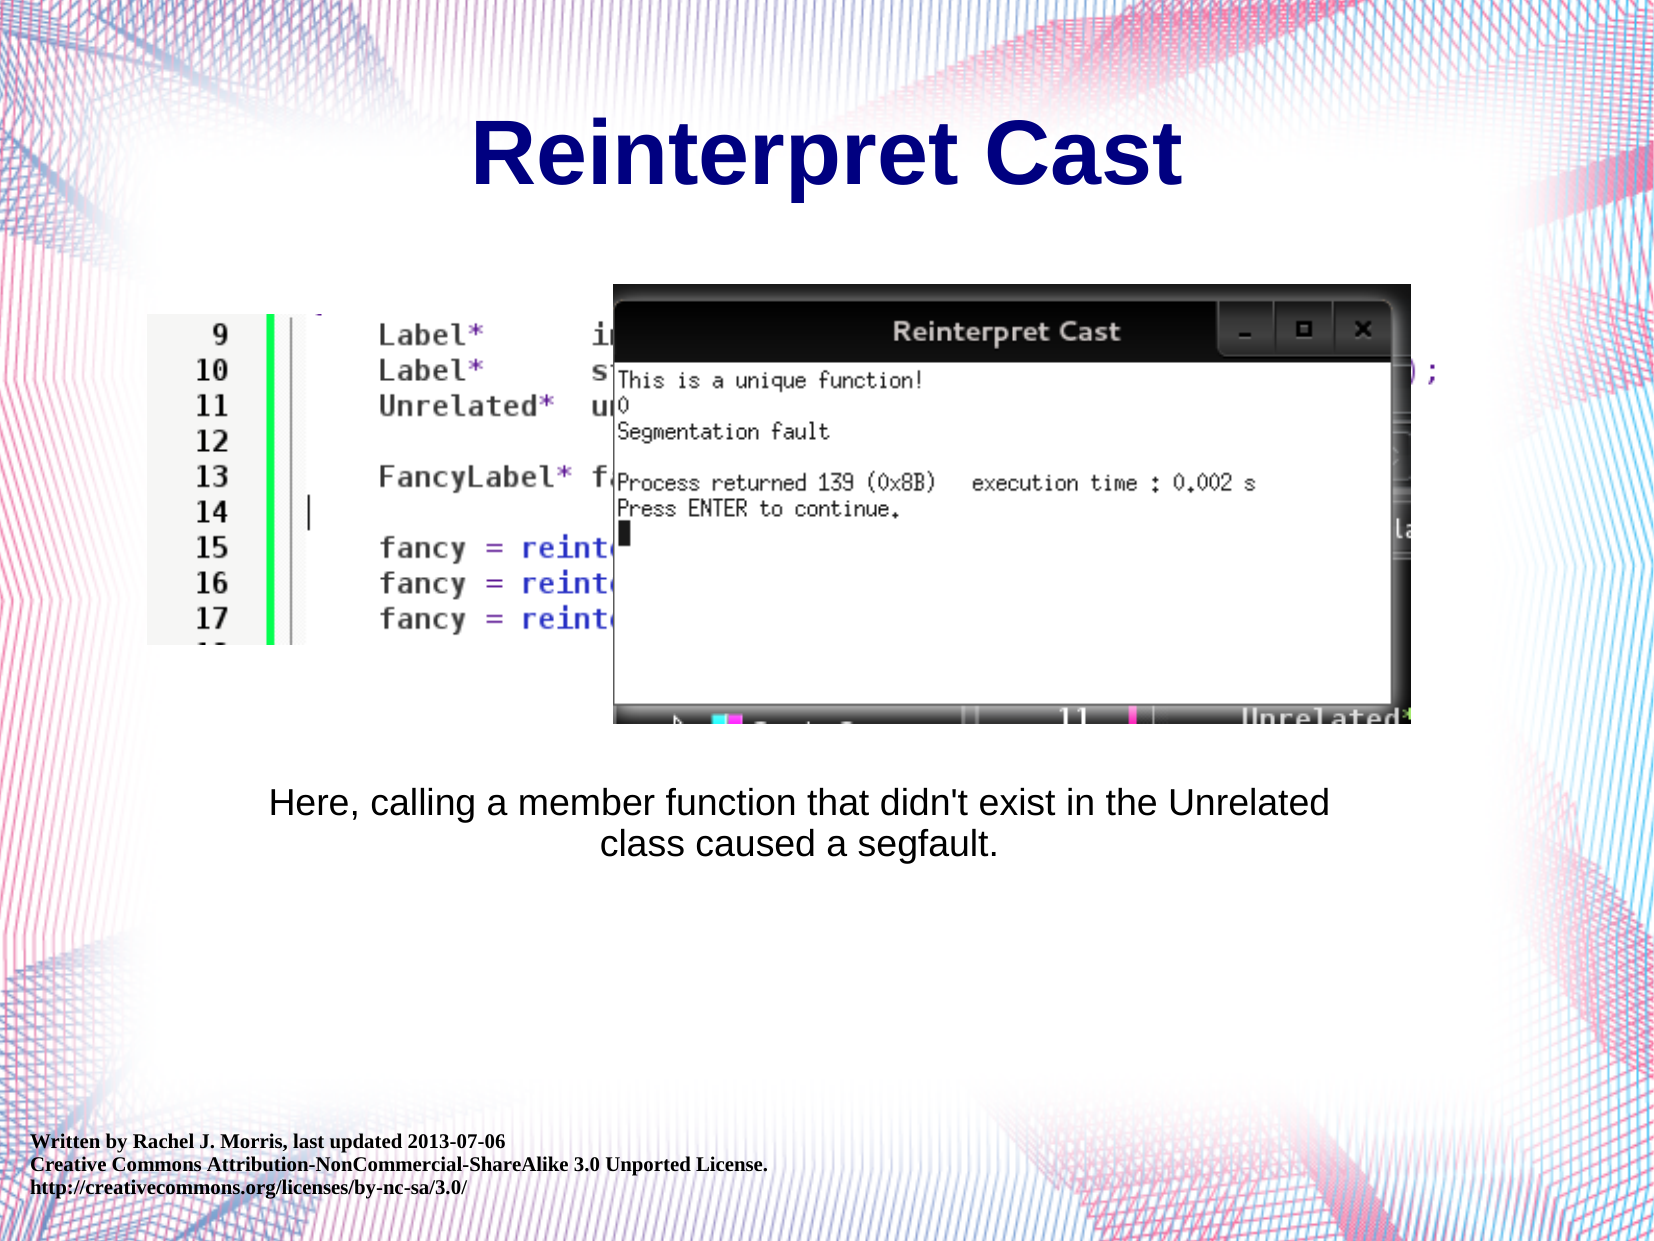

# Reinterpret Cast
Here, calling a member function that didn't exist in the Unrelated class caused a segfault.